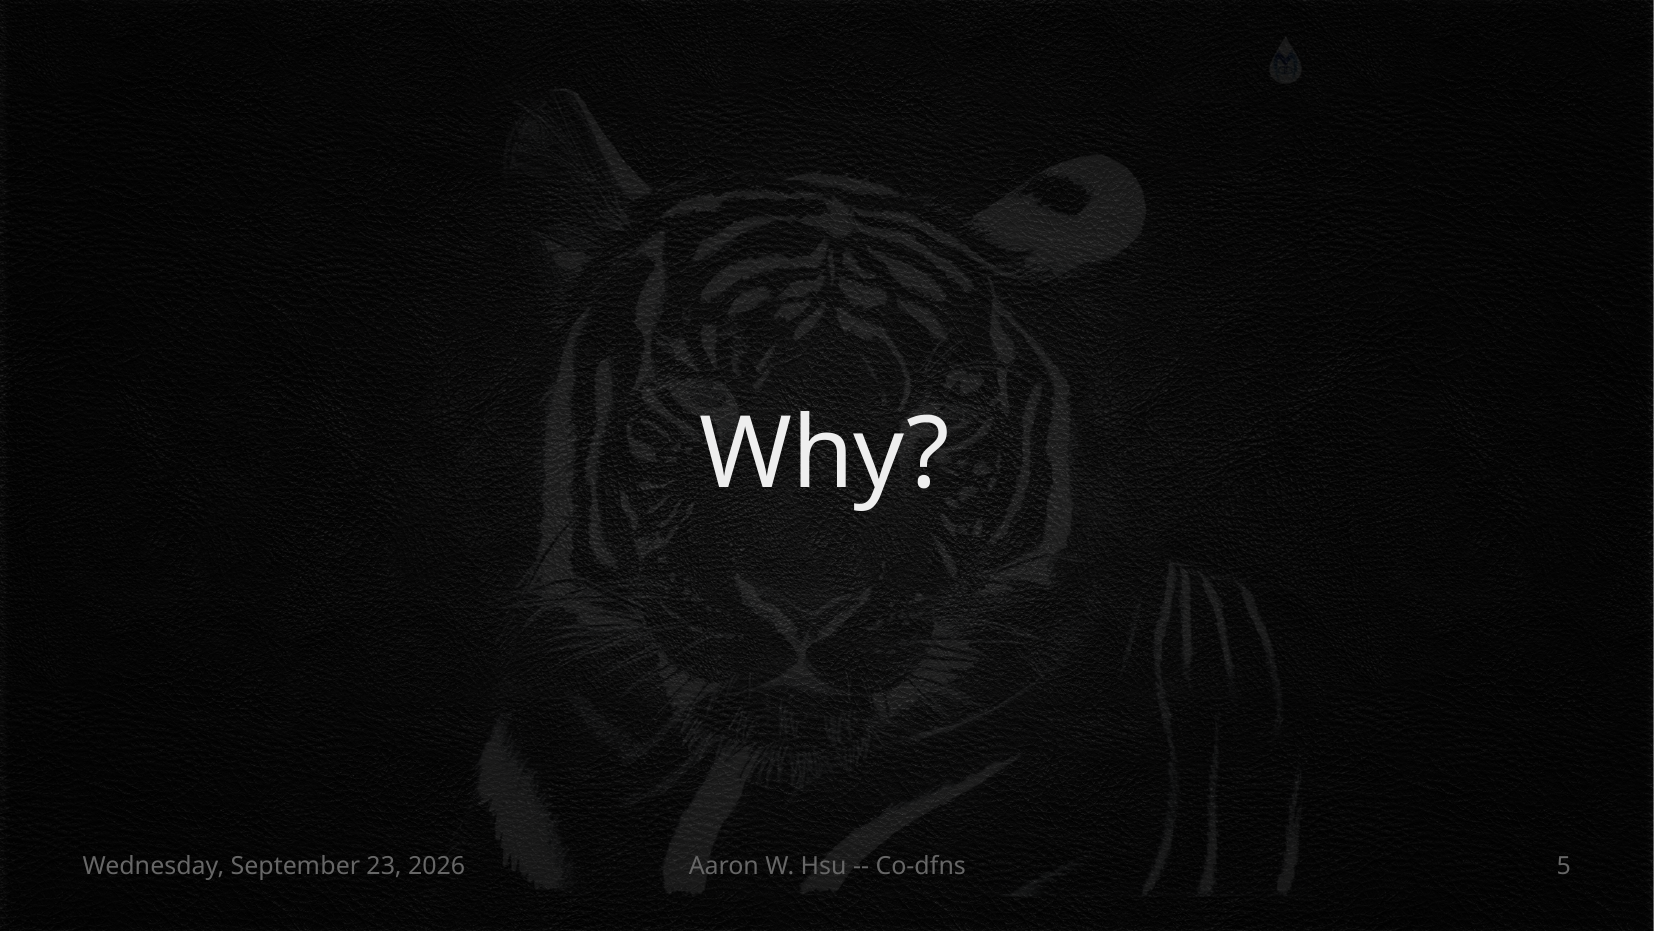

Why?
Aaron W. Hsu -- Co-dfns
5